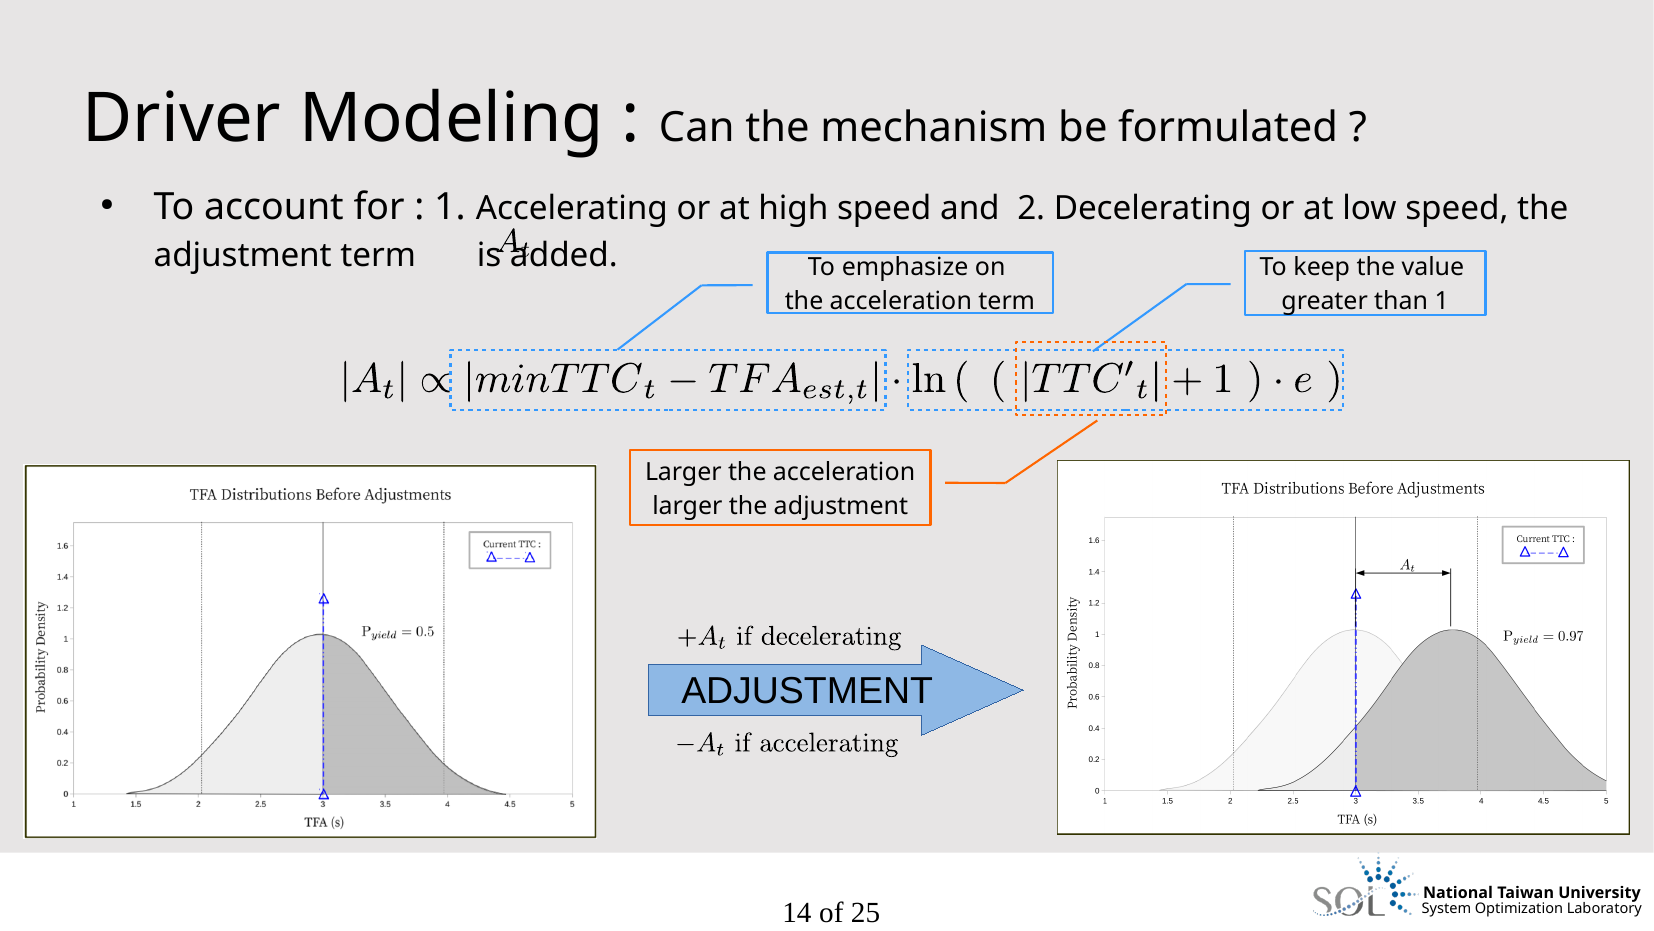

# Driver Modeling : Can the mechanism be formulated ?
To account for : 1. Accelerating or at high speed and 2. Decelerating or at low speed, the adjustment term is added.
To keep the value
greater than 1
To emphasize on
the acceleration term
Larger the acceleration
larger the adjustment
ADJUSTMENT
14